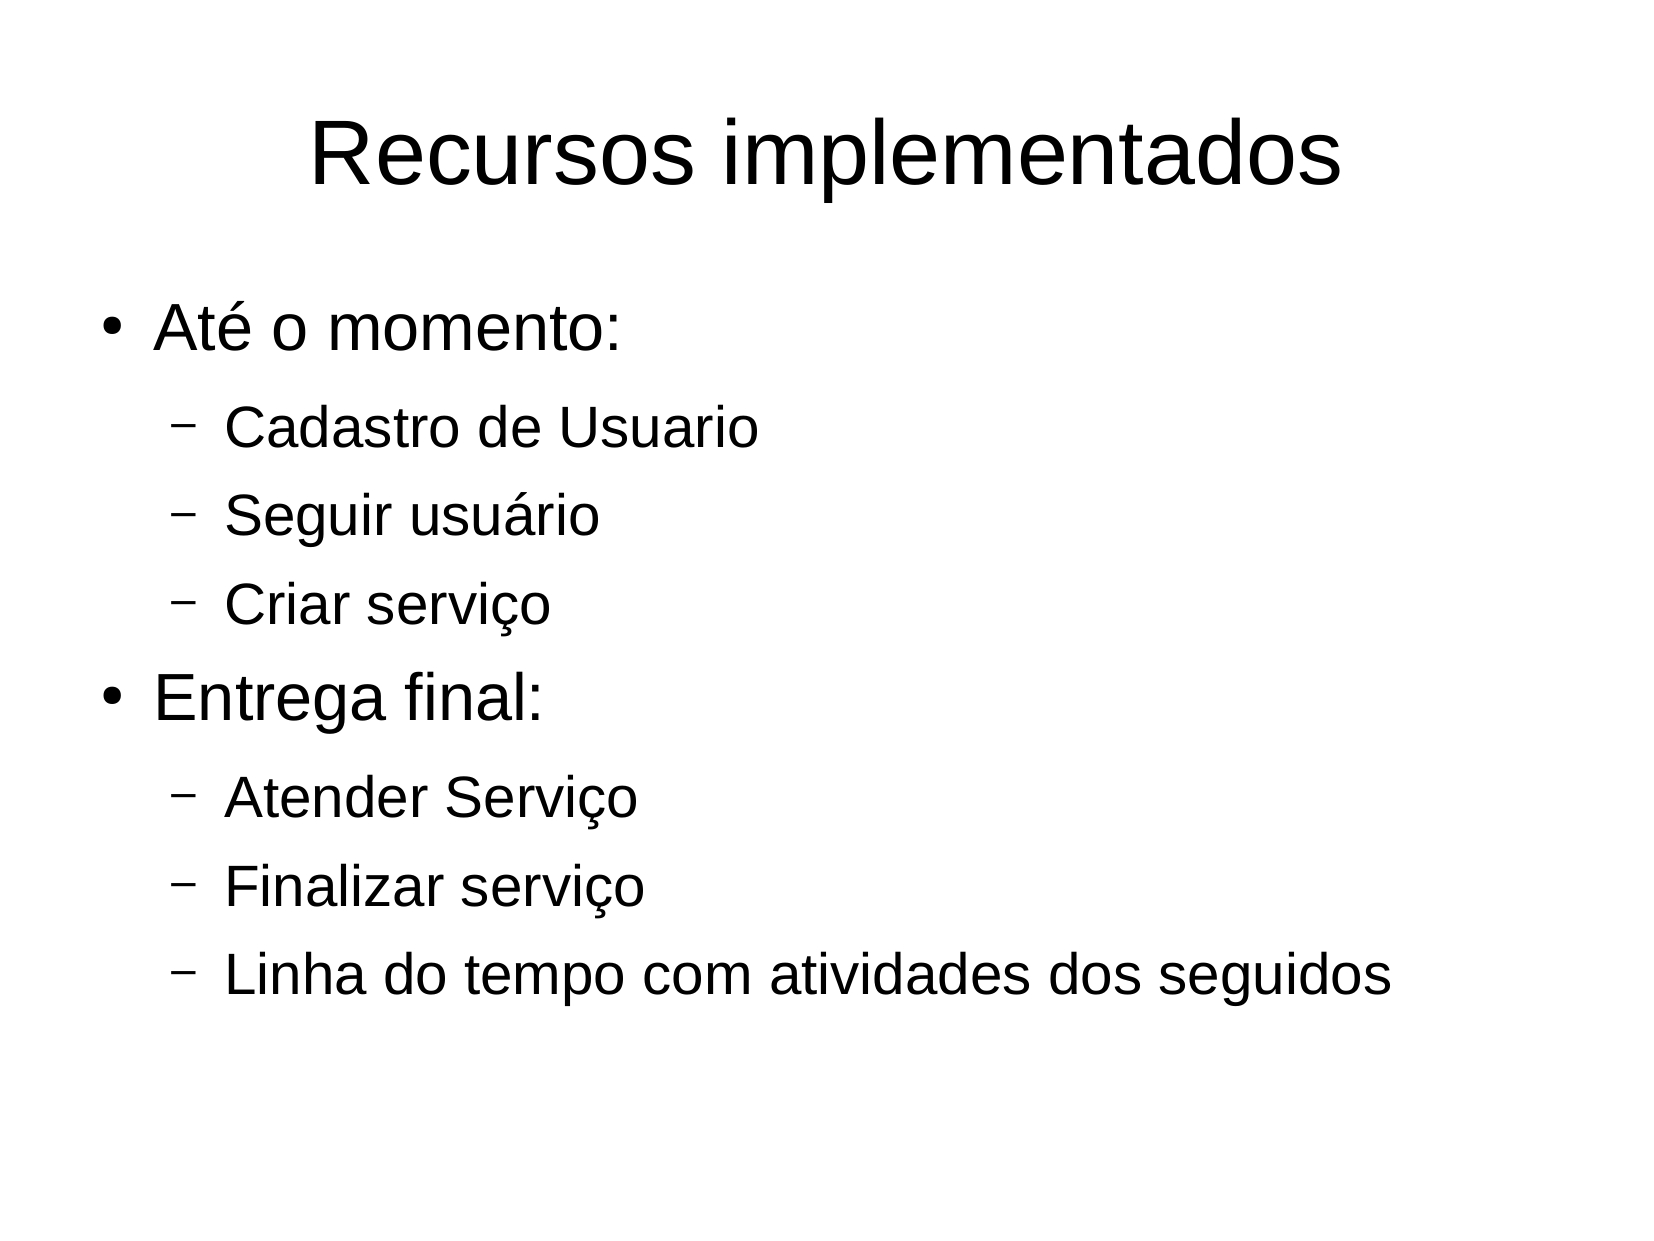

# Recursos implementados
Até o momento:
Cadastro de Usuario
Seguir usuário
Criar serviço
Entrega final:
Atender Serviço
Finalizar serviço
Linha do tempo com atividades dos seguidos